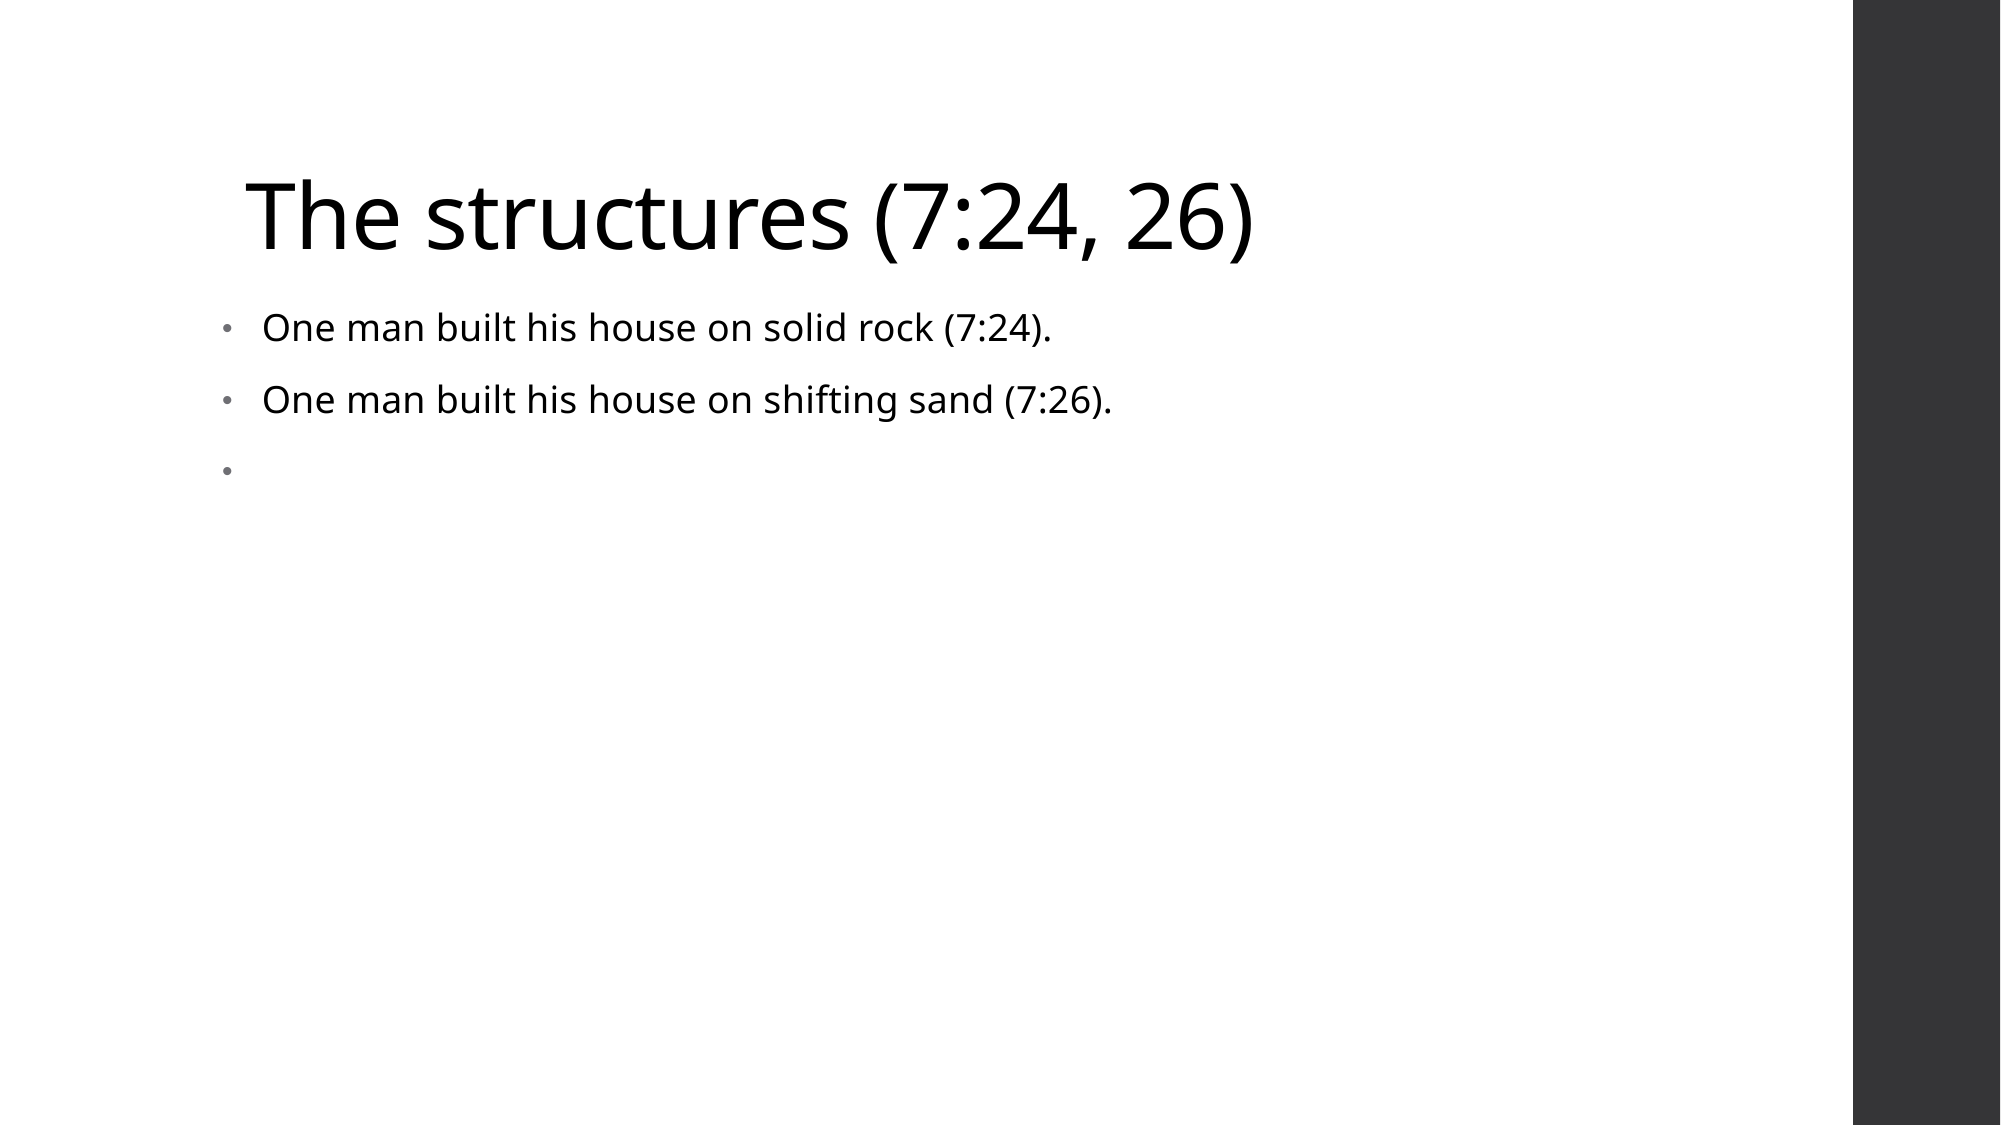

# The structures (7:24, 26)
 One man built his house on solid rock (7:24).
 One man built his house on shifting sand (7:26).